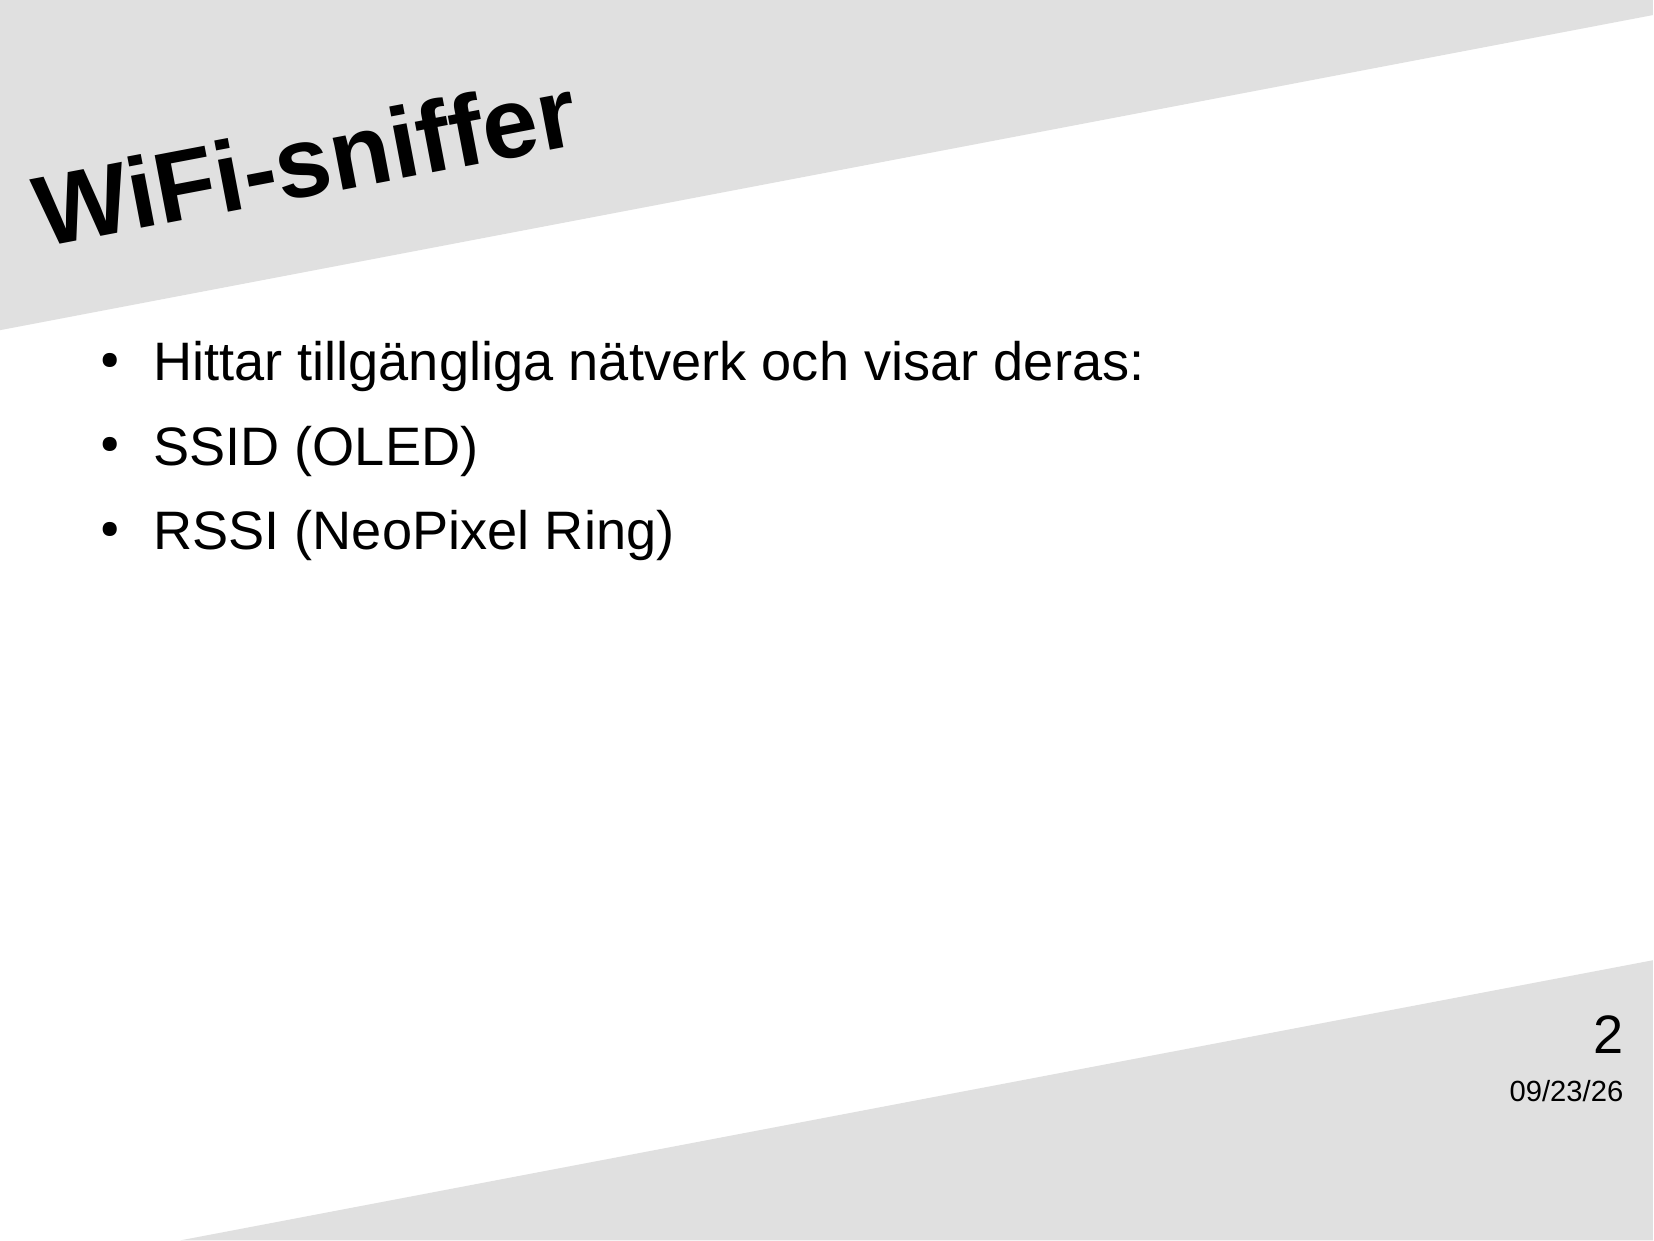

# WiFi-sniffer
Hittar tillgängliga nätverk och visar deras:
SSID (OLED)
RSSI (NeoPixel Ring)
2